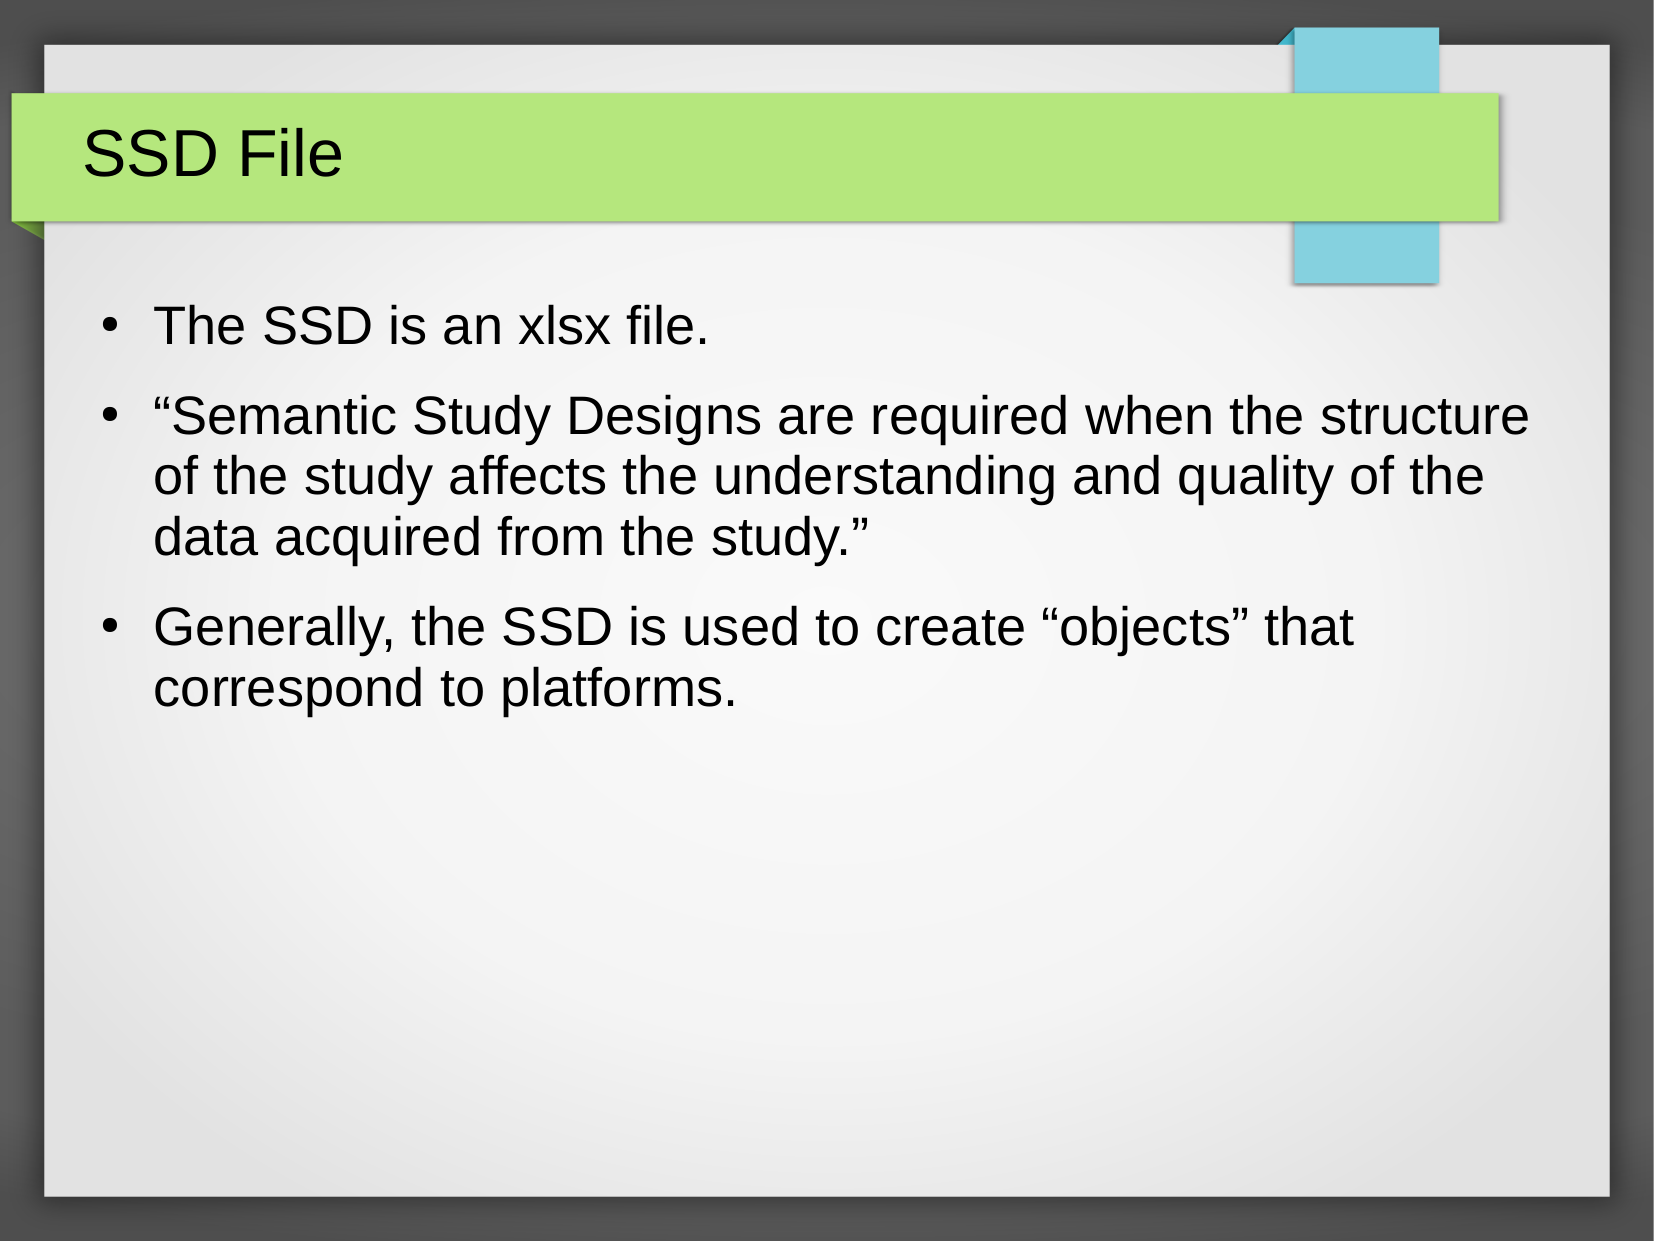

# SSD File
The SSD is an xlsx file.
“Semantic Study Designs are required when the structure of the study affects the understanding and quality of the data acquired from the study.”
Generally, the SSD is used to create “objects” that correspond to platforms.